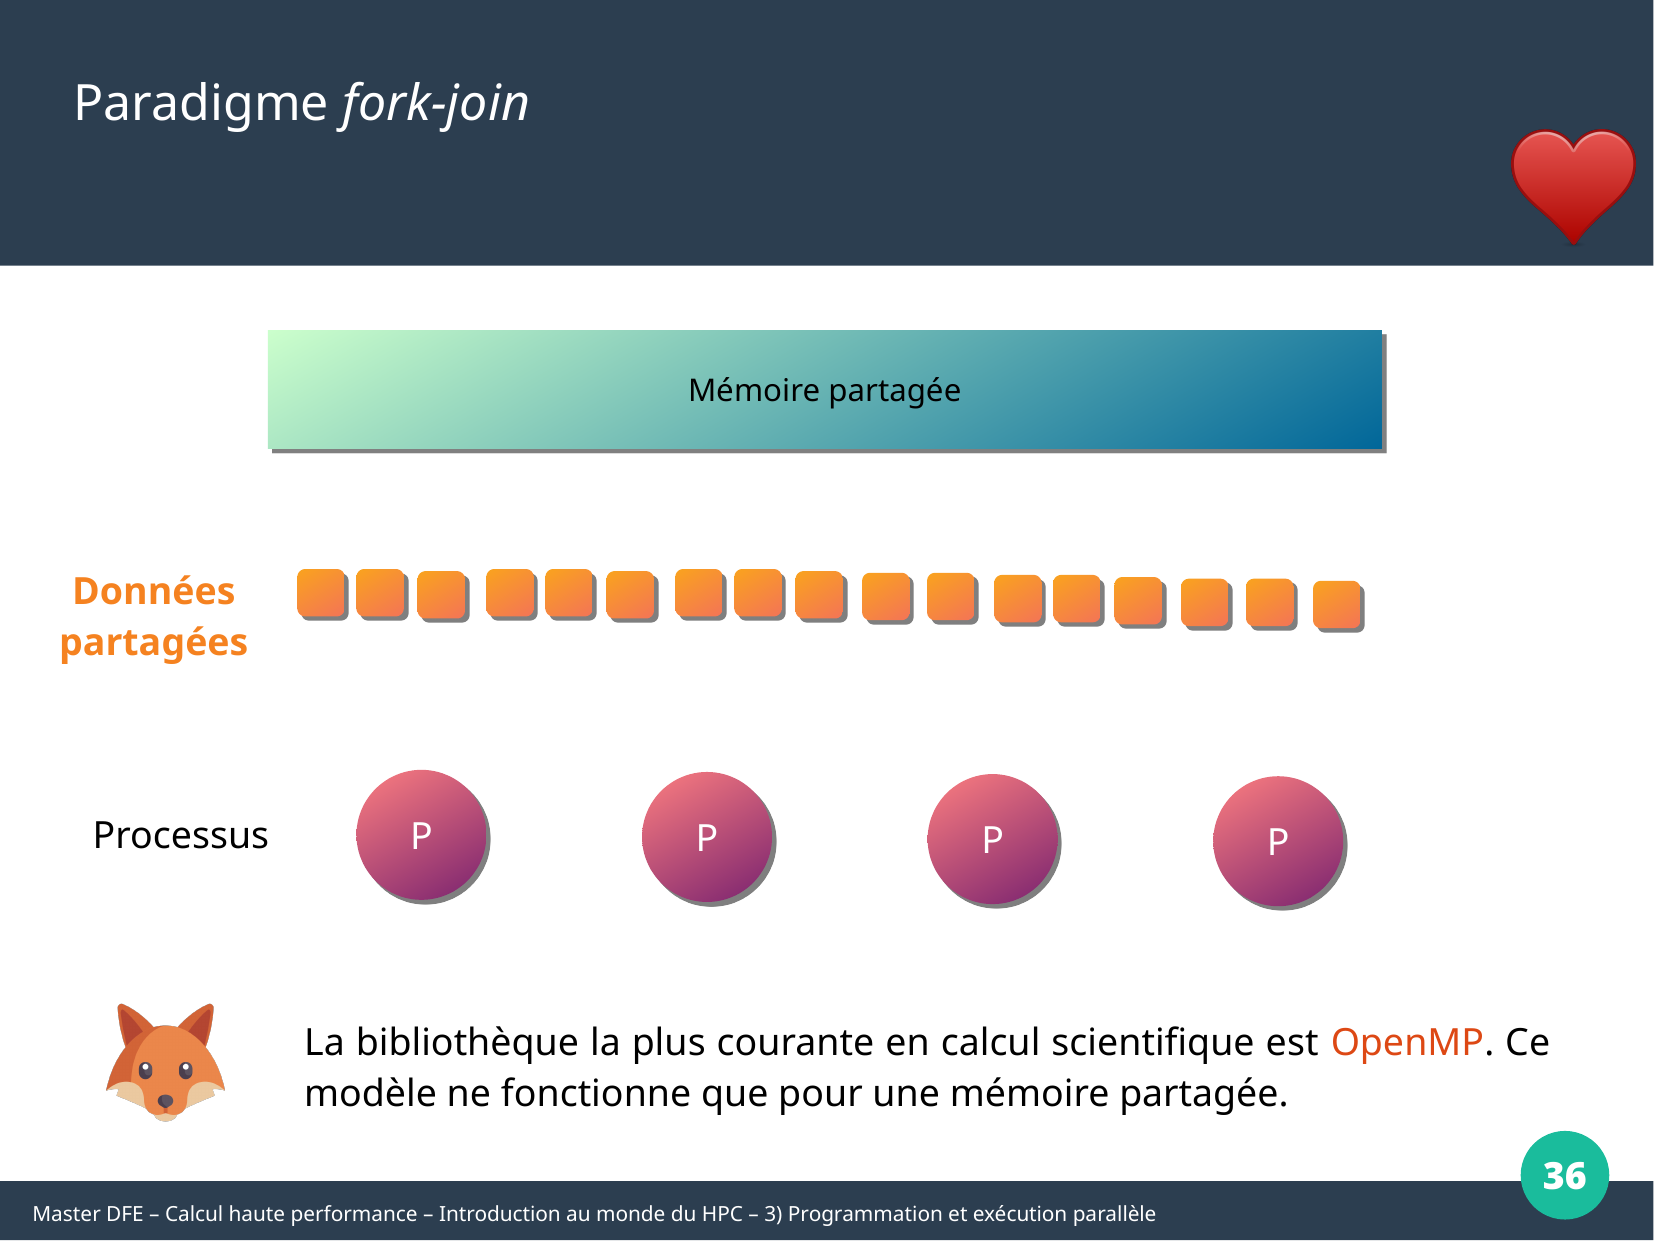

Paradigme fork-join
Mémoire partagée
Données
partagées
P
P
P
P
Processus
La bibliothèque la plus courante en calcul scientifique est OpenMP. Ce modèle ne fonctionne que pour une mémoire partagée.
36
Master DFE – Calcul haute performance – Introduction au monde du HPC – 3) Programmation et exécution parallèle